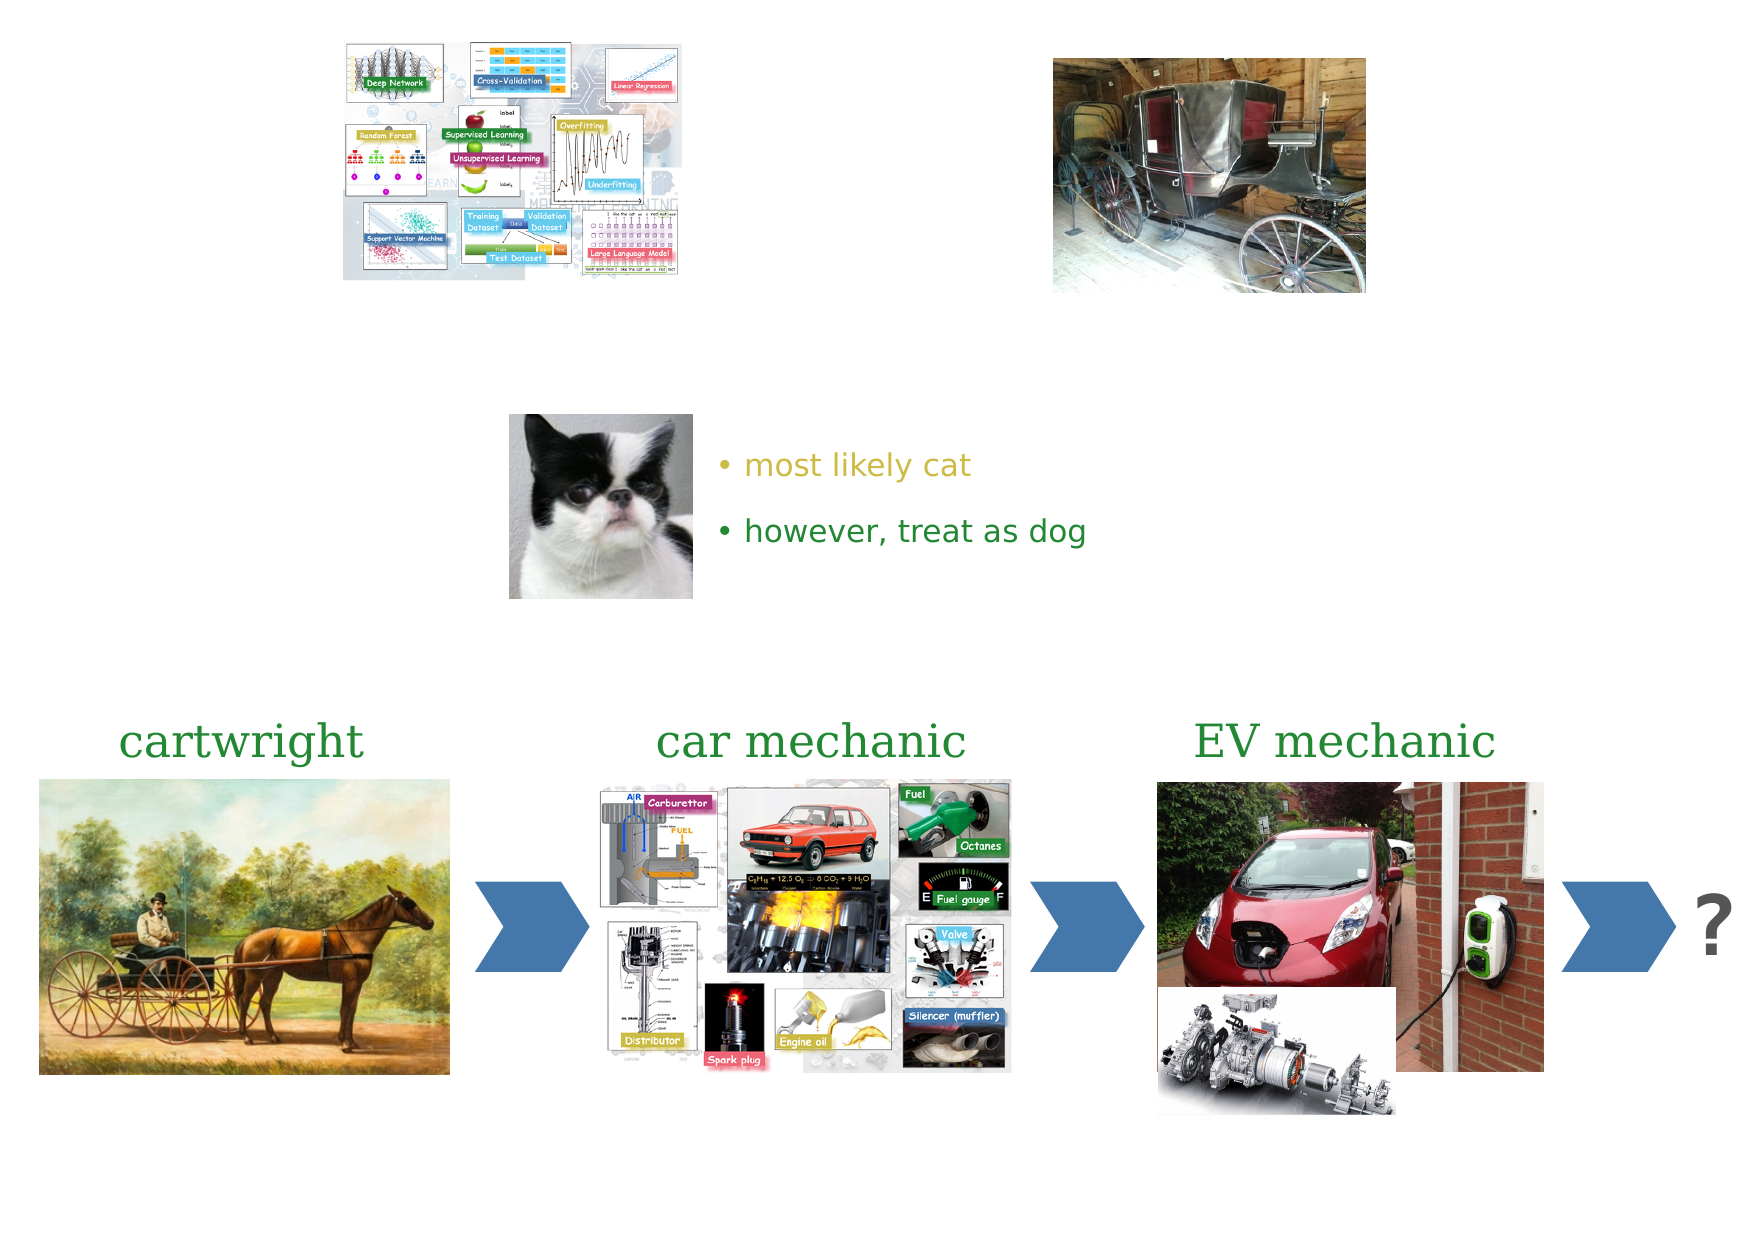

• most likely cat
• however, treat as dog
car mechanic
cartwright
EV mechanic
?